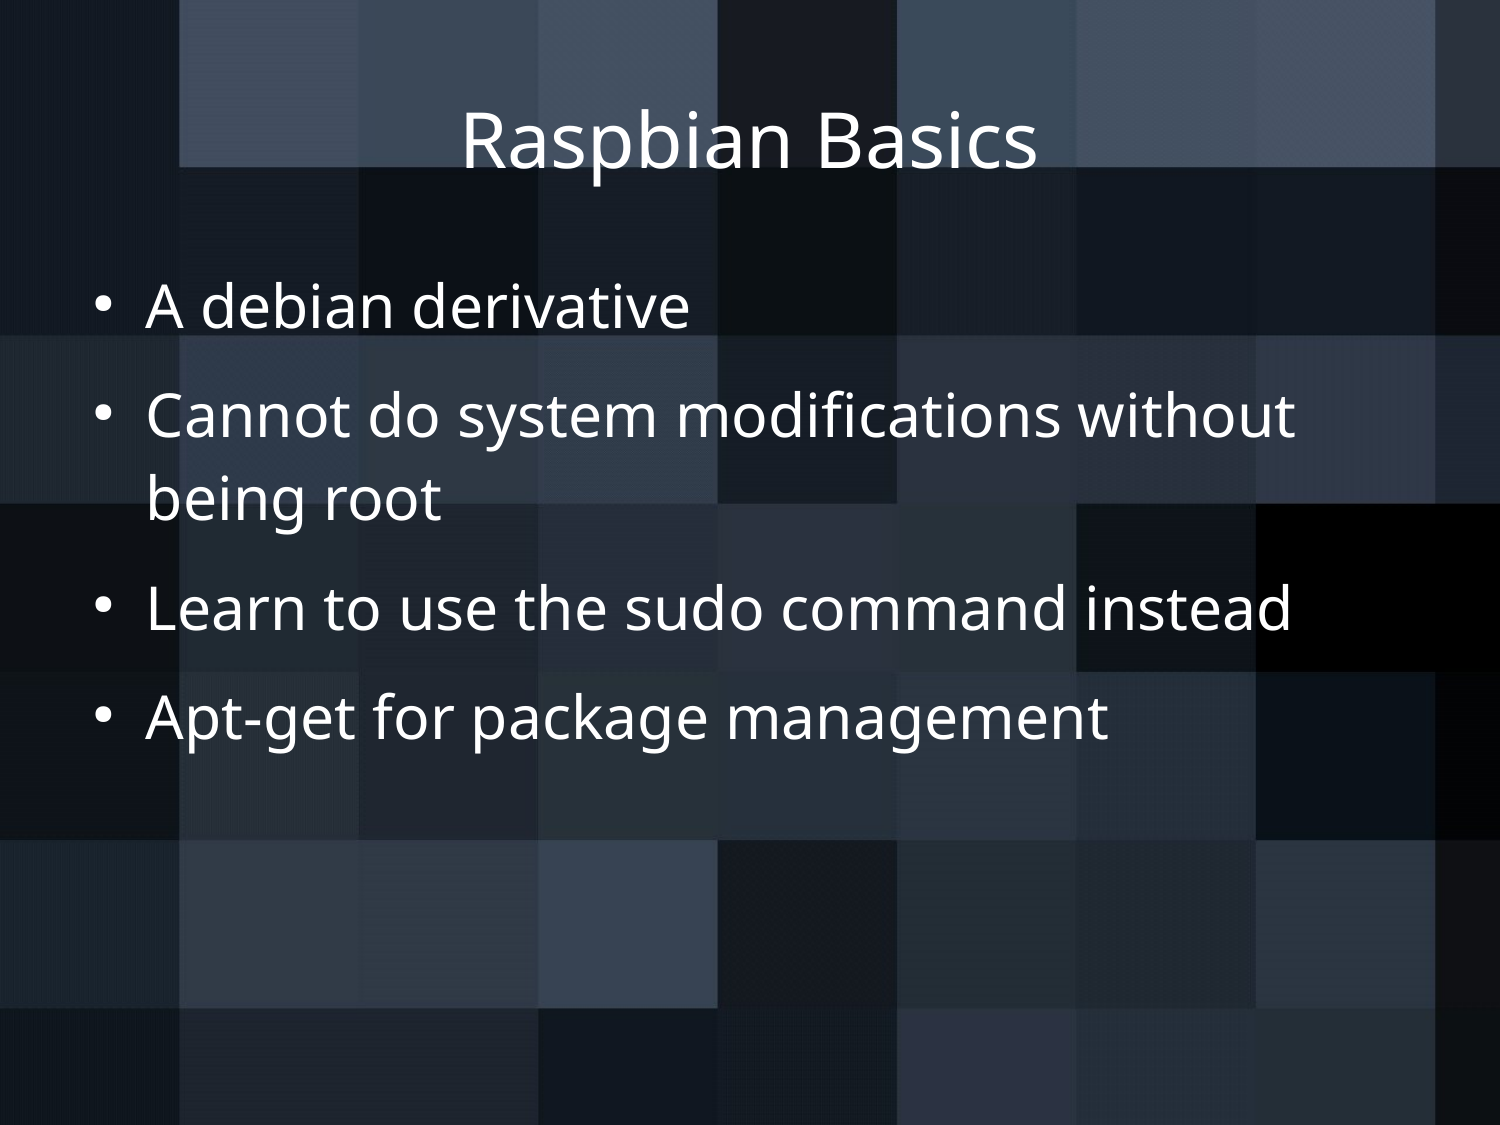

# Raspbian Basics
A debian derivative
Cannot do system modifications without being root
Learn to use the sudo command instead
Apt-get for package management